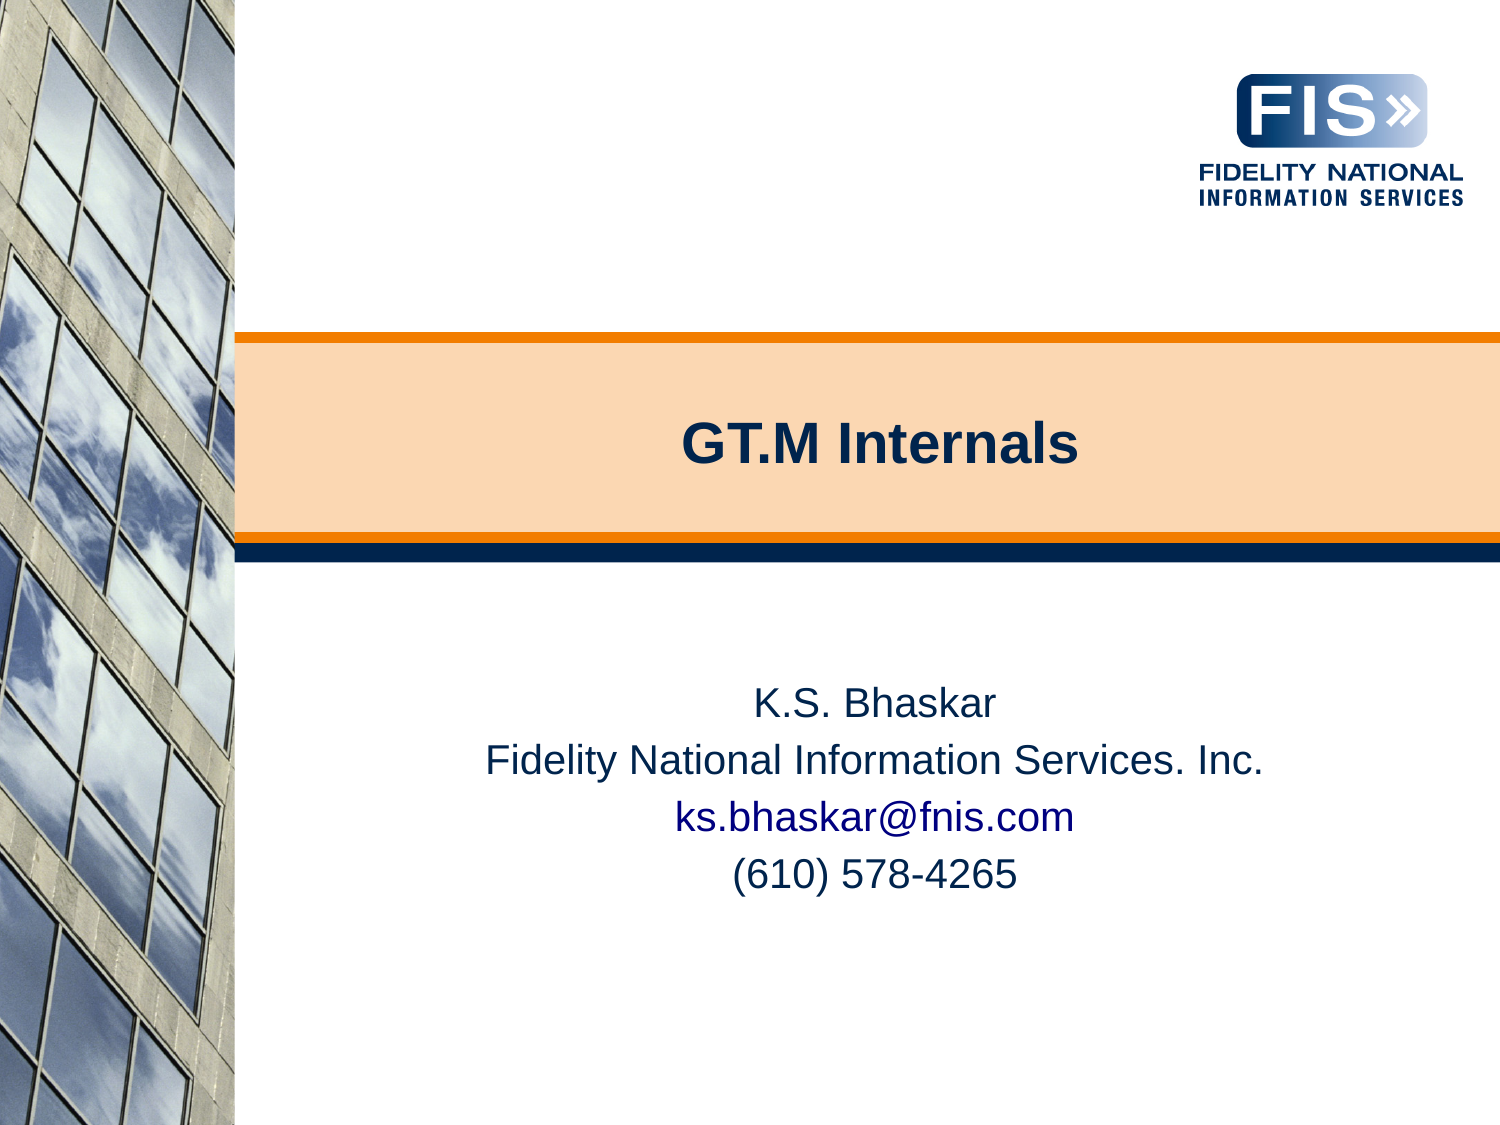

# GT.M Internals
K.S. Bhaskar
Fidelity National Information Services. Inc.
ks.bhaskar@fnis.com
(610) 578-4265